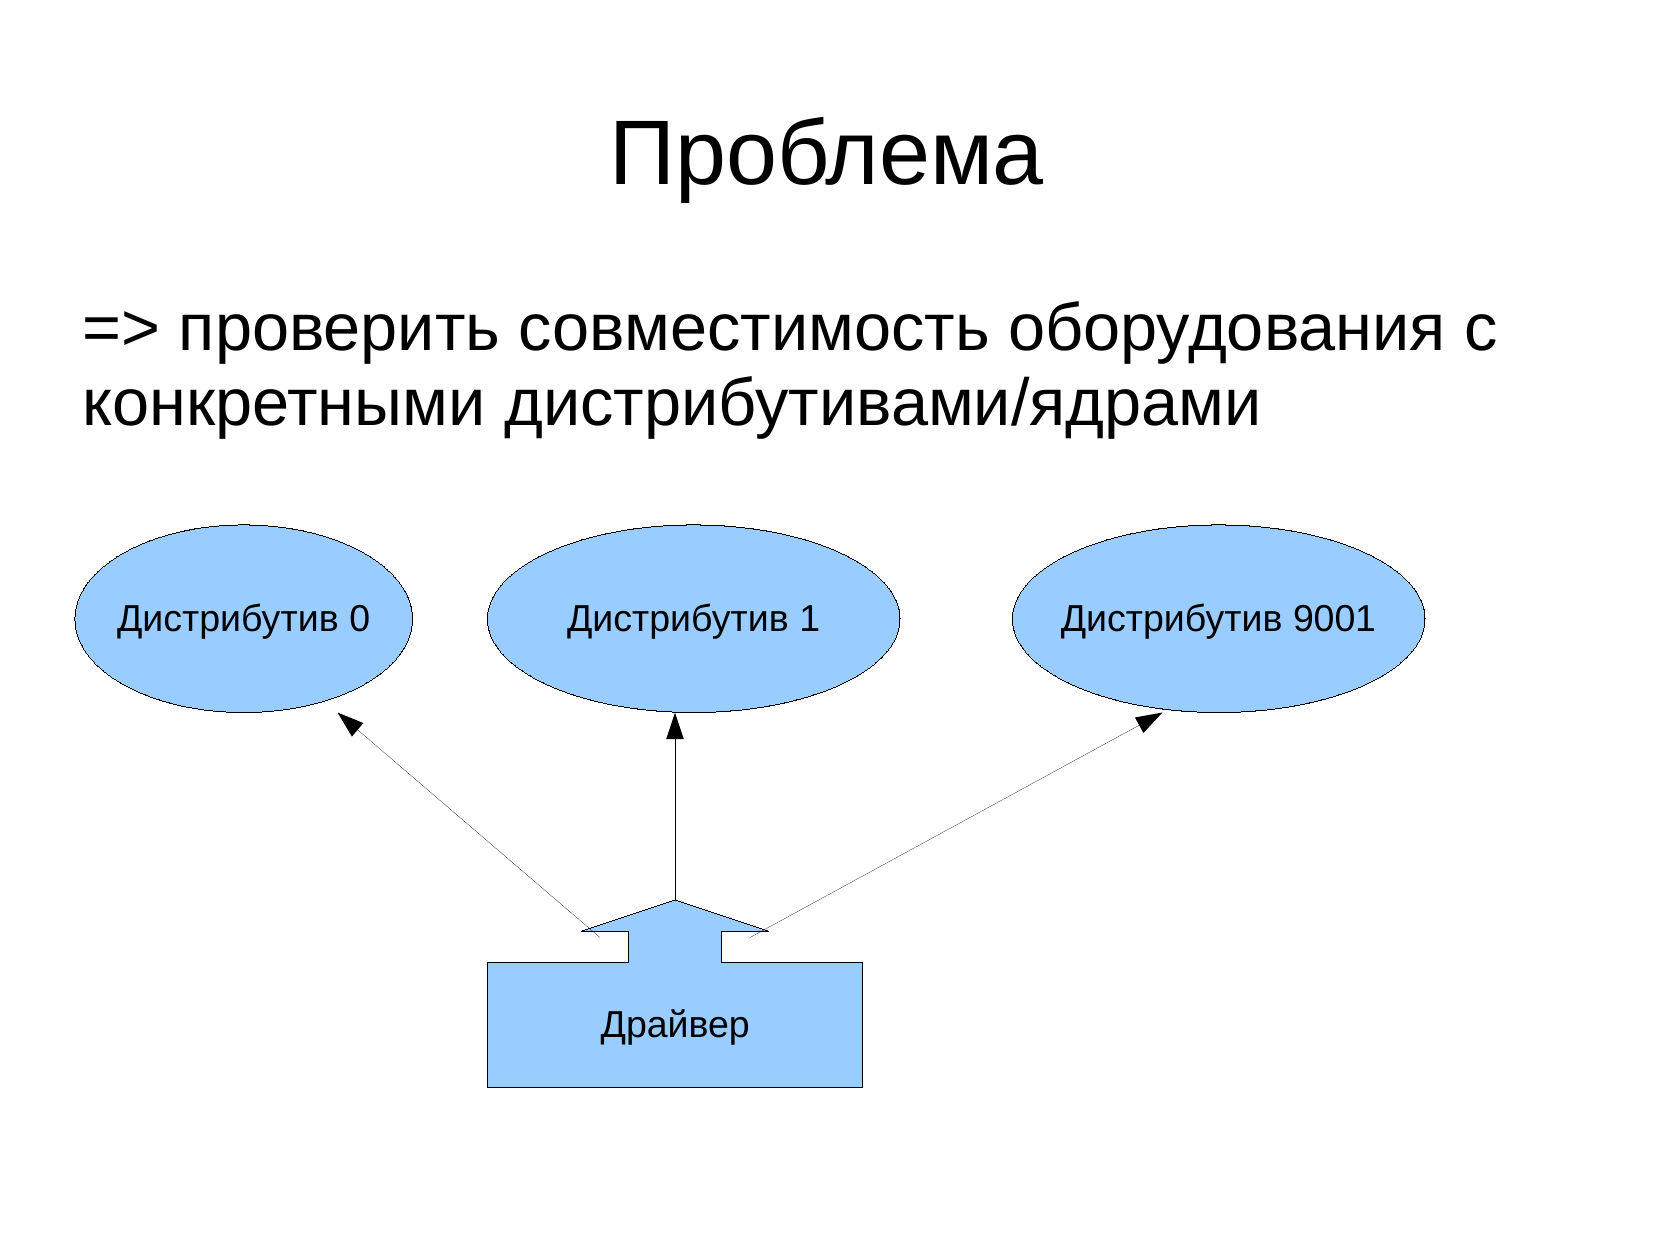

# Проблема
=> проверить совместимость оборудования с конкретными дистрибутивами/ядрами
Дистрибутив 0
Дистрибутив 1
Дистрибутив 9001
Драйвер